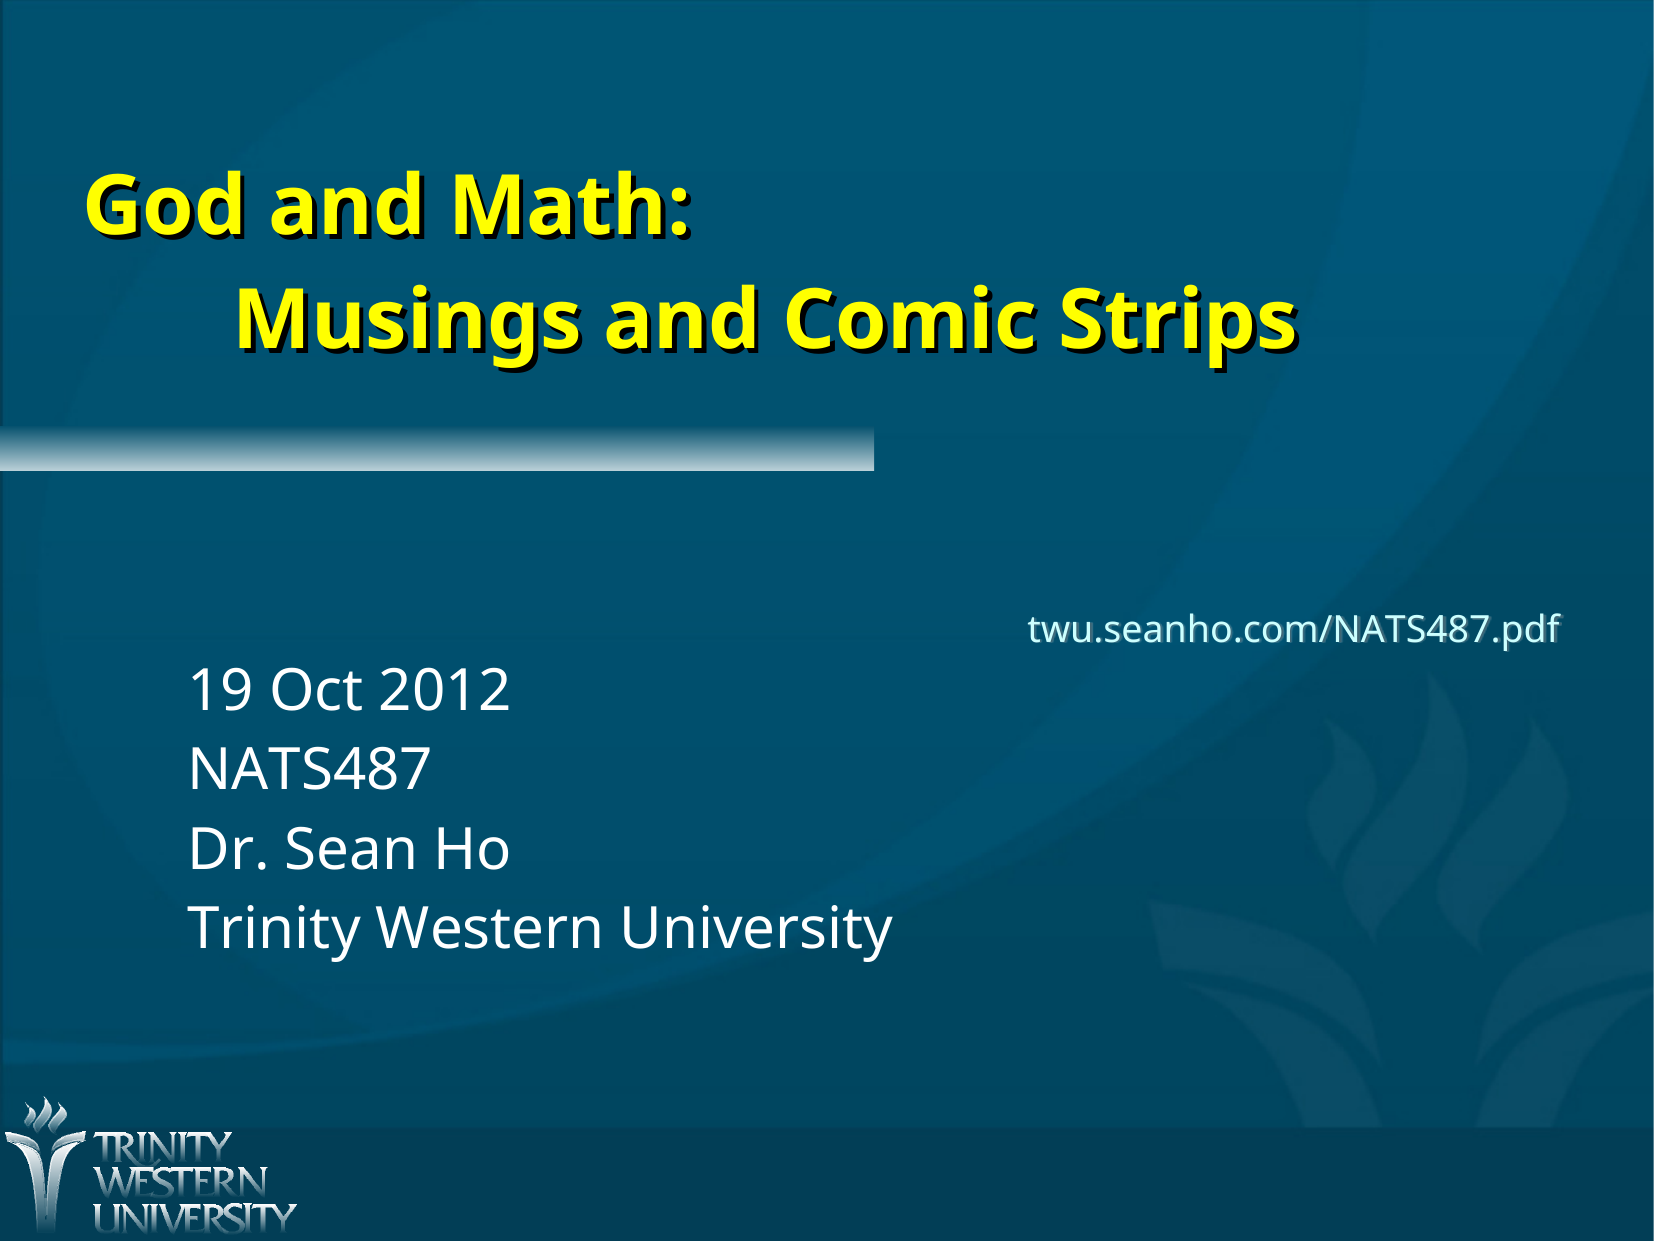

# God and Math: Musings and Comic Strips
19 Oct 2012
NATS487
Dr. Sean Ho
Trinity Western University
twu.seanho.com/NATS487.pdf